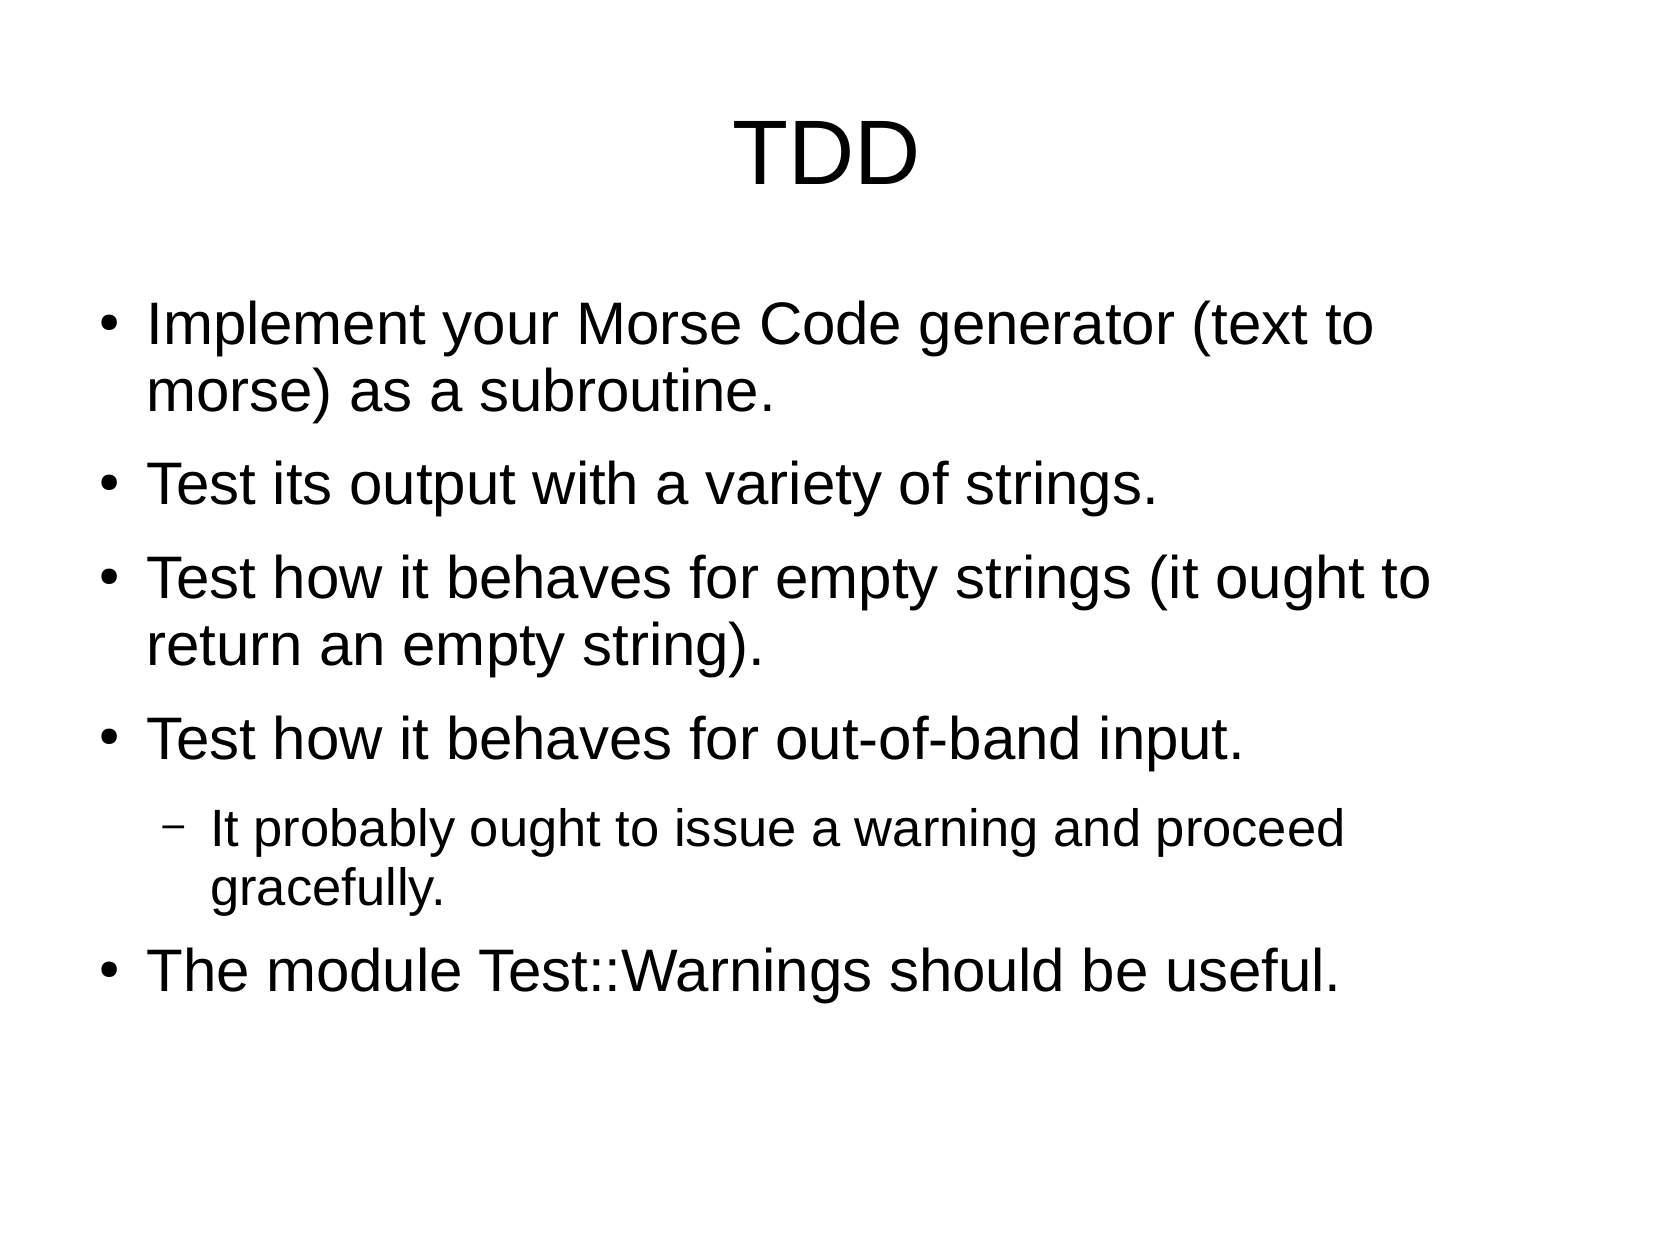

# TDD
Implement your Morse Code generator (text to morse) as a subroutine.
Test its output with a variety of strings.
Test how it behaves for empty strings (it ought to return an empty string).
Test how it behaves for out-of-band input.
It probably ought to issue a warning and proceed gracefully.
The module Test::Warnings should be useful.